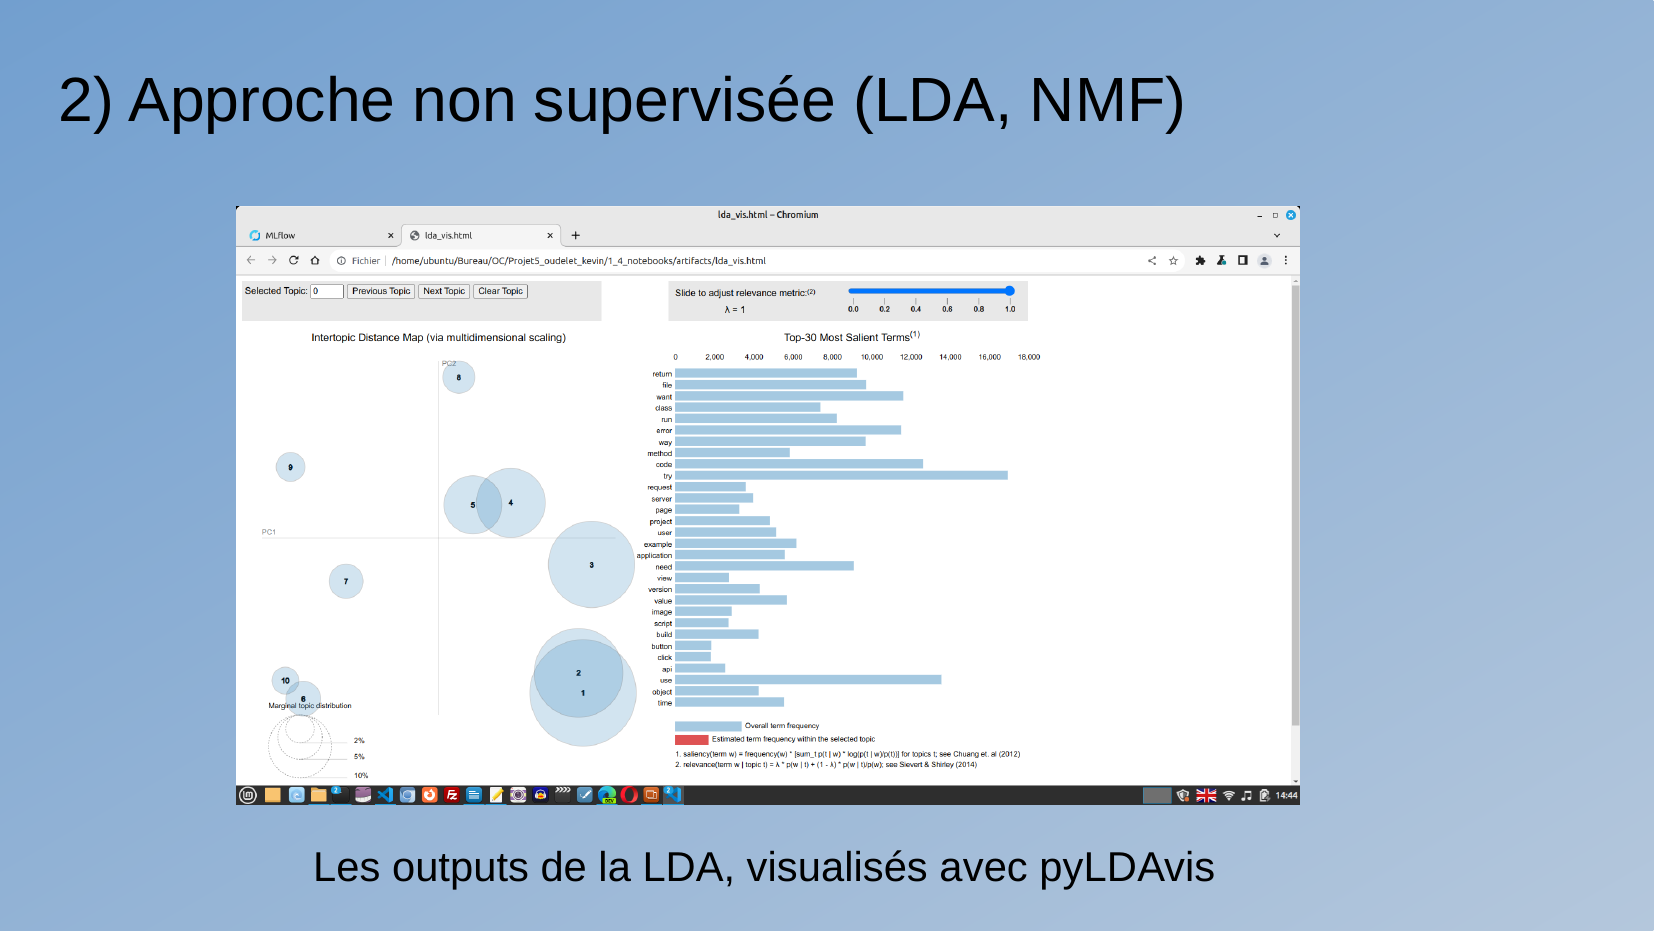

# 2) Approche non supervisée (LDA, NMF)
Les outputs de la LDA, visualisés avec pyLDAvis